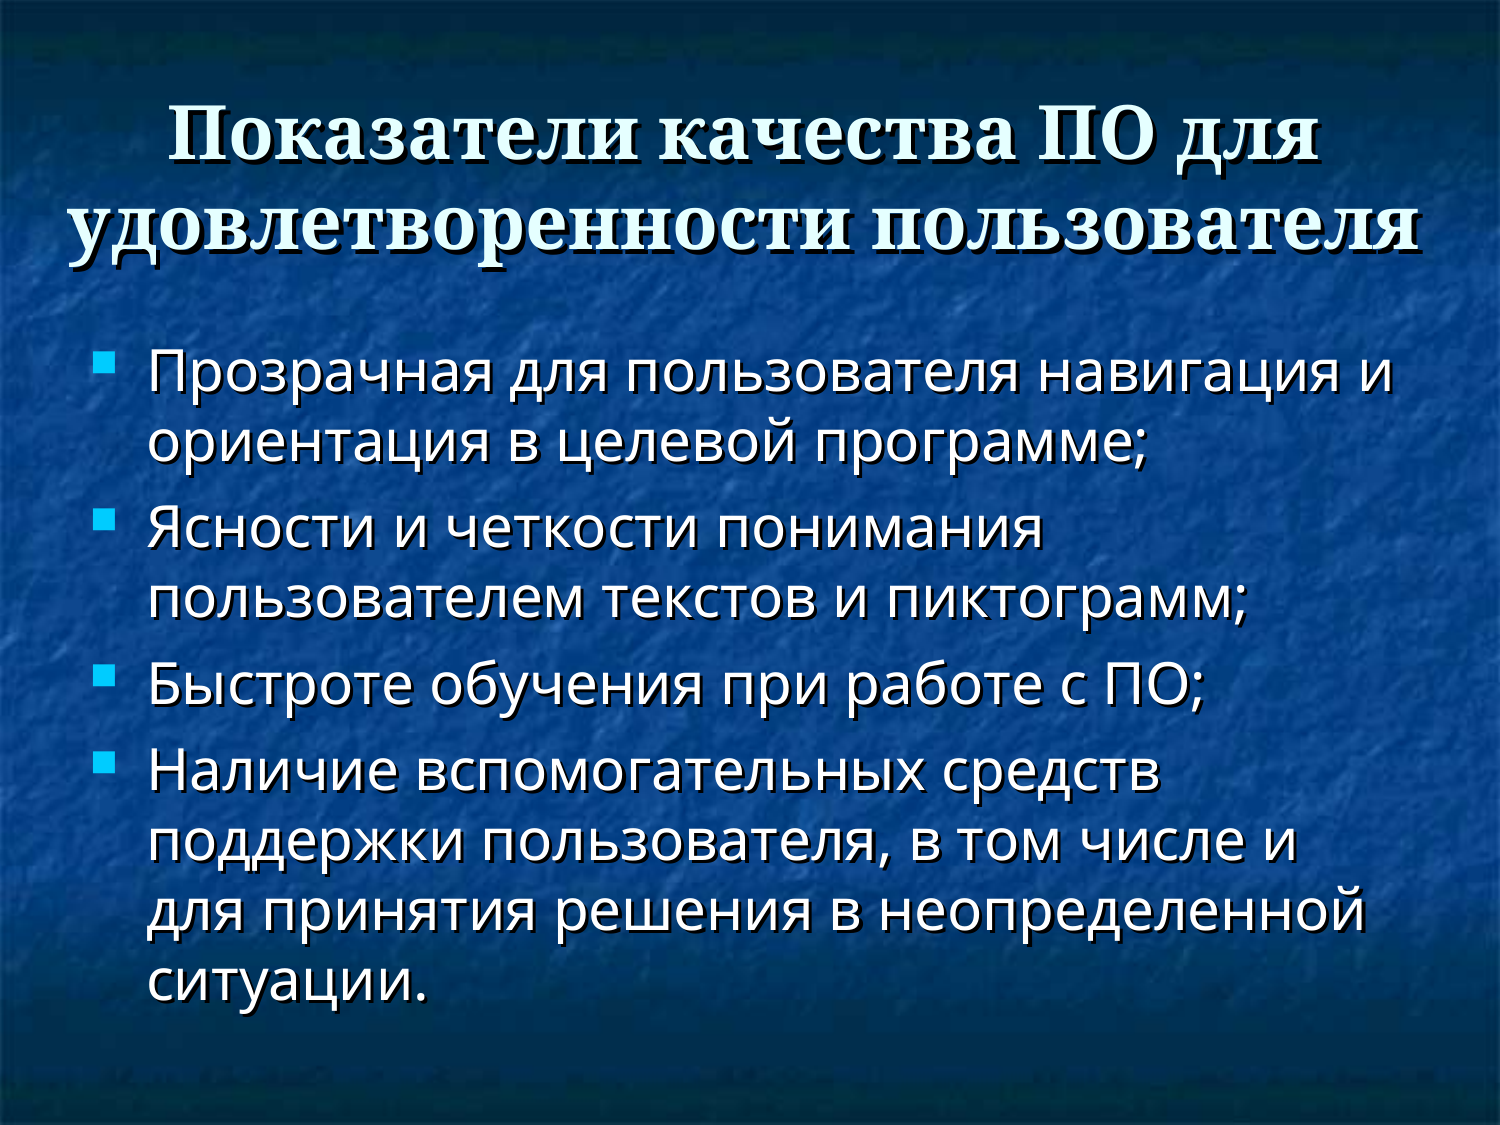

# Показатели качества ПО для удовлетворенности пользователя
Прозрачная для пользователя навигация и ориентация в целевой программе;
Ясности и четкости понимания пользователем текстов и пиктограмм;
Быстроте обучения при работе с ПО;
Наличие вспомогательных средств поддержки пользователя, в том числе и для принятия решения в неопределенной ситуации.